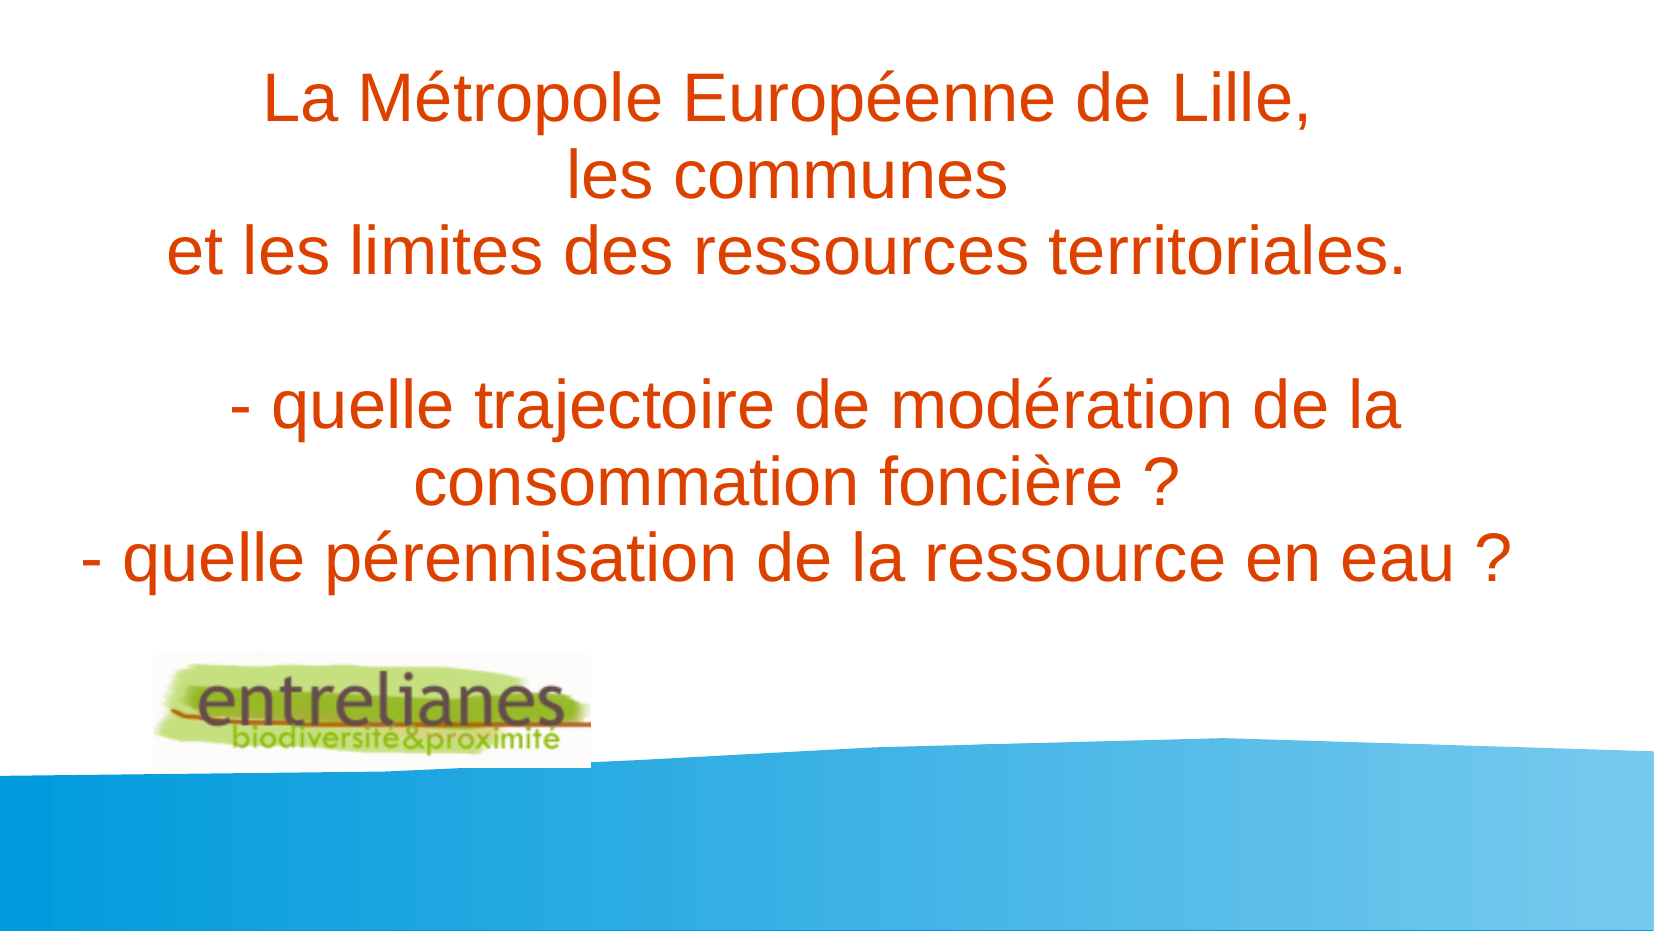

# La Métropole Européenne de Lille, les communes et les limites des ressources territoriales. - quelle trajectoire de modération de la consommation foncière ? - quelle pérennisation de la ressource en eau ?